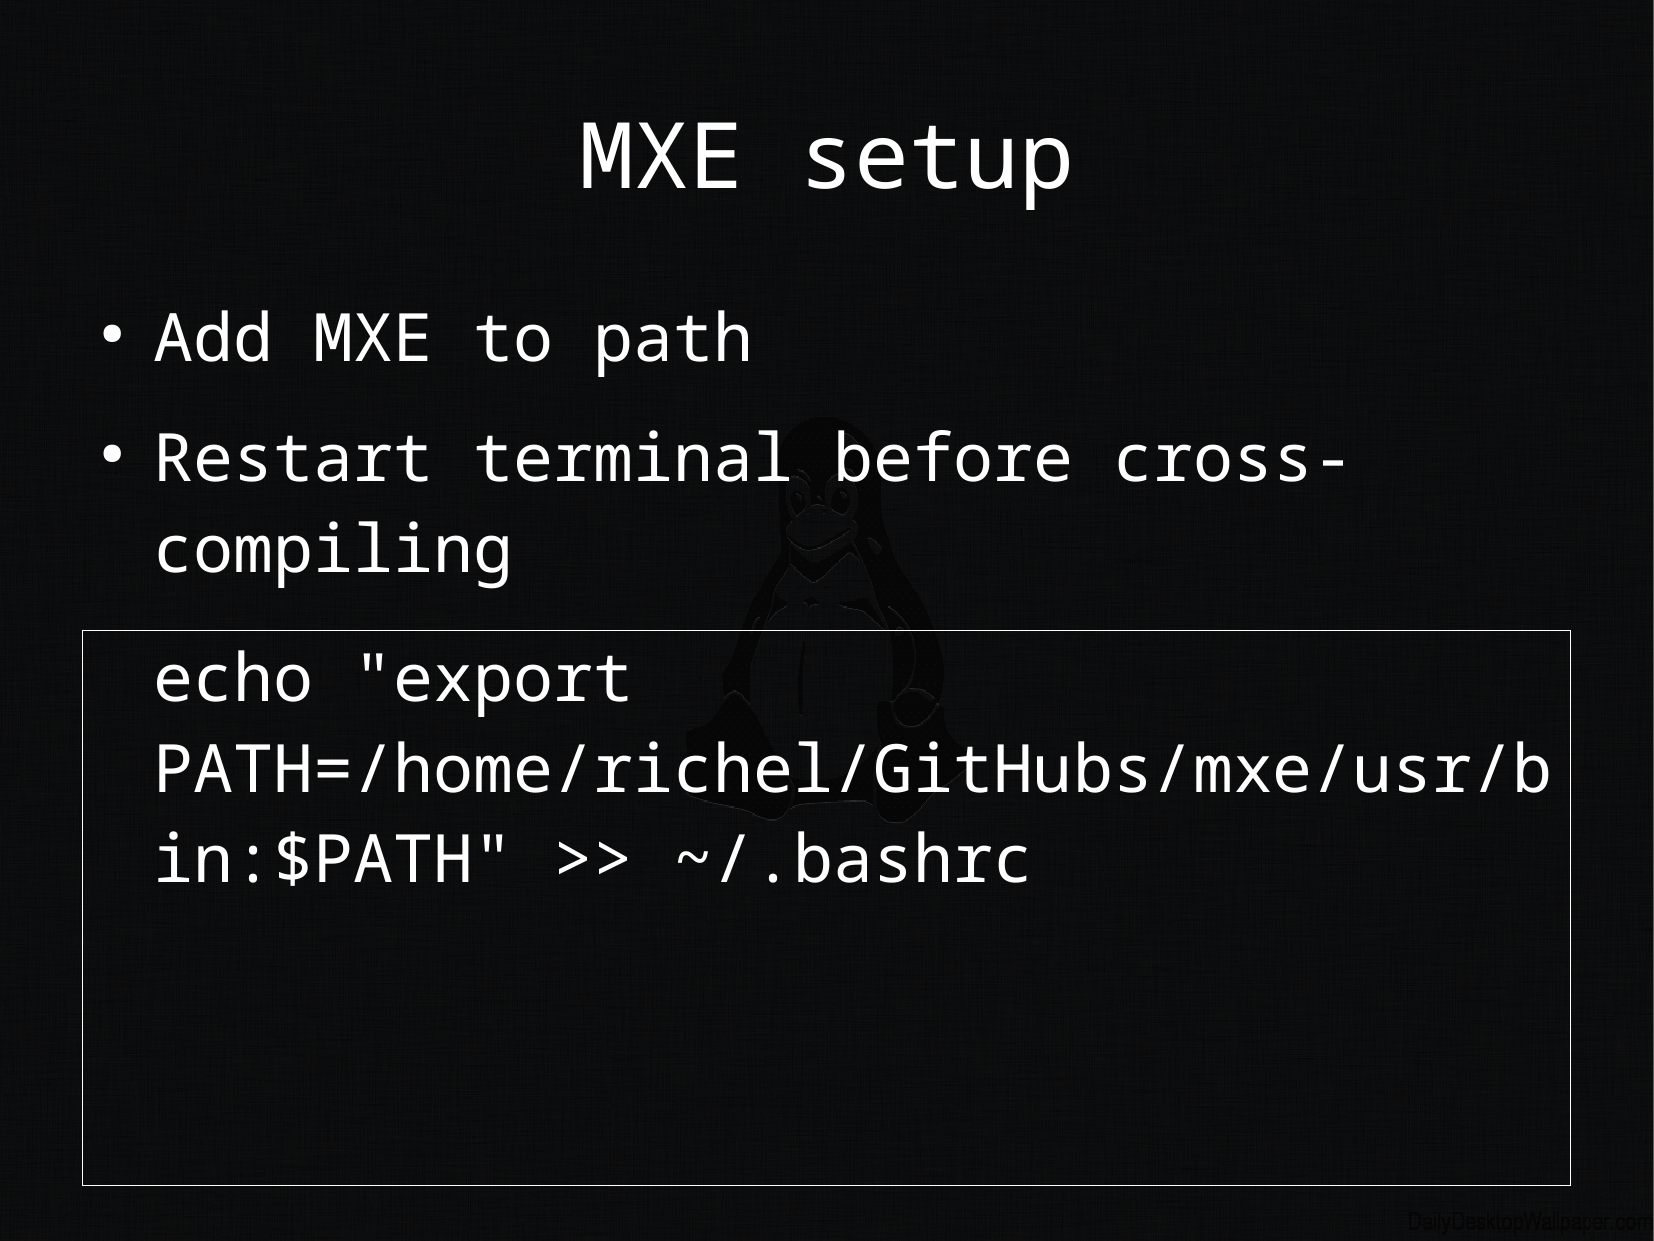

# MXE setup
Add MXE to path
Restart terminal before cross-compiling
echo "export PATH=/home/richel/GitHubs/mxe/usr/bin:$PATH" >> ~/.bashrc